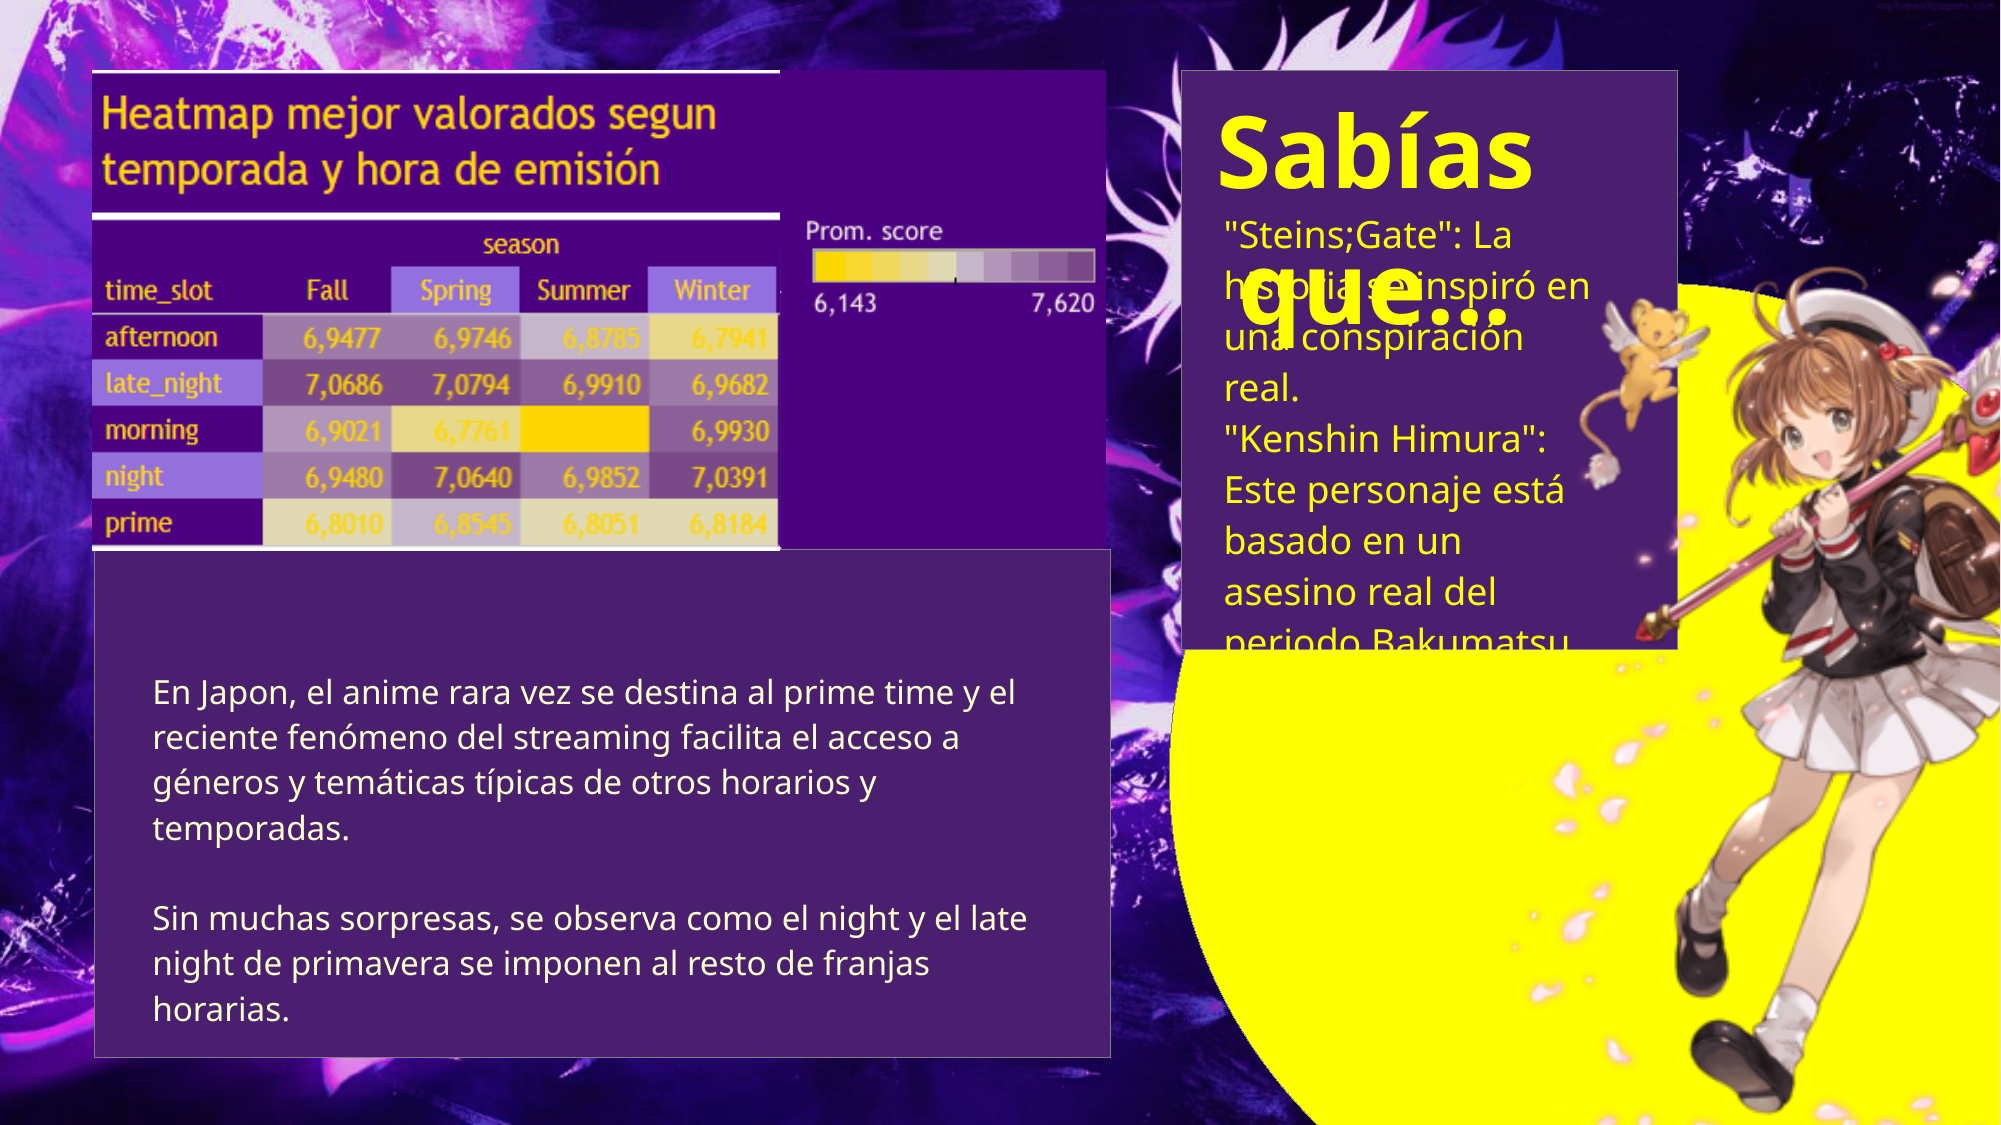

Sabías que...
"Steins;Gate": La historia se inspiró en una conspiración real.
"Kenshin Himura": Este personaje está basado en un asesino real del periodo Bakumatsu.
En Japon, el anime rara vez se destina al prime time y el reciente fenómeno del streaming facilita el acceso a géneros y temáticas típicas de otros horarios y temporadas.
Sin muchas sorpresas, se observa como el night y el late night de primavera se imponen al resto de franjas horarias.